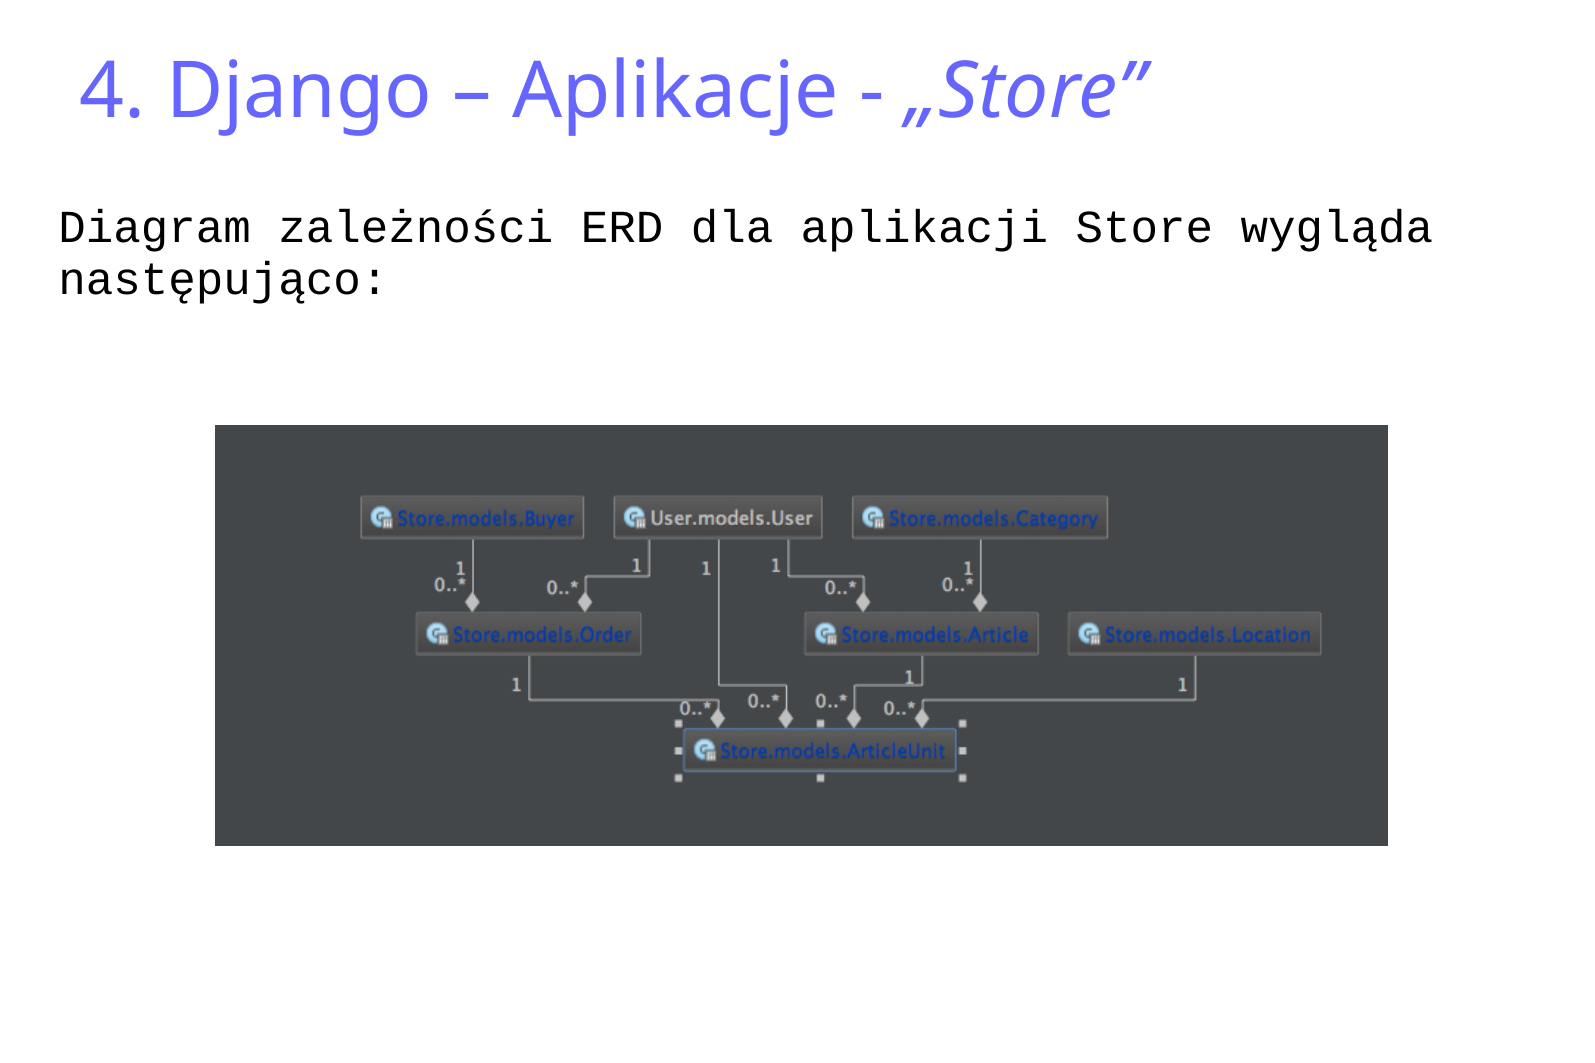

# 4. Django – Aplikacje - „Store”
Diagram zależności ERD dla aplikacji Store wygląda następująco: